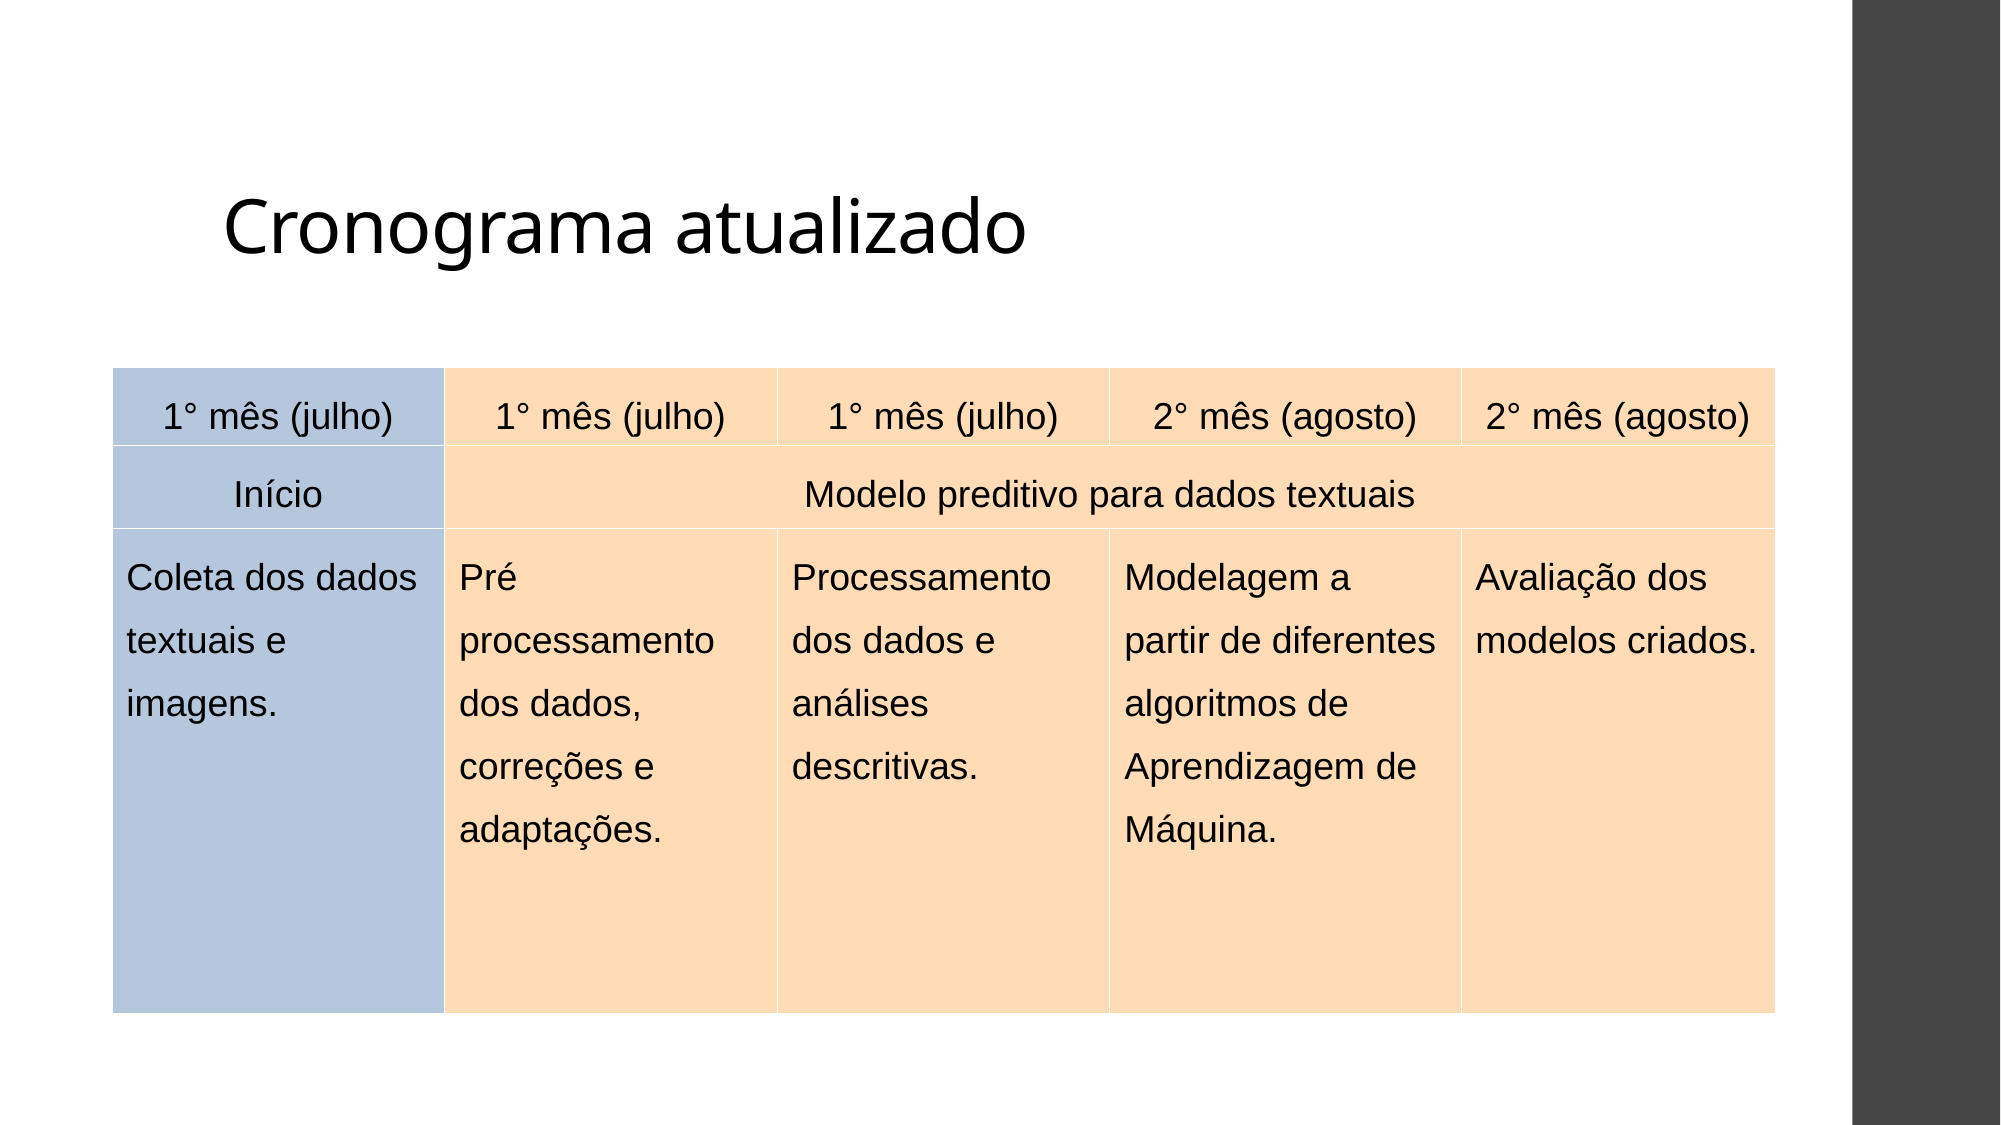

# Cronograma atualizado
| 1° mês (julho) | 1° mês (julho) | 1° mês (julho) | 2° mês (agosto) | 2° mês (agosto) |
| --- | --- | --- | --- | --- |
| Início | Modelo preditivo para dados textuais | | | |
| Coleta dos dados textuais e imagens. | Pré processamento dos dados, correções e adaptações. | Processamento dos dados e análises descritivas. | Modelagem a partir de diferentes algoritmos de Aprendizagem de Máquina. | Avaliação dos modelos criados. |